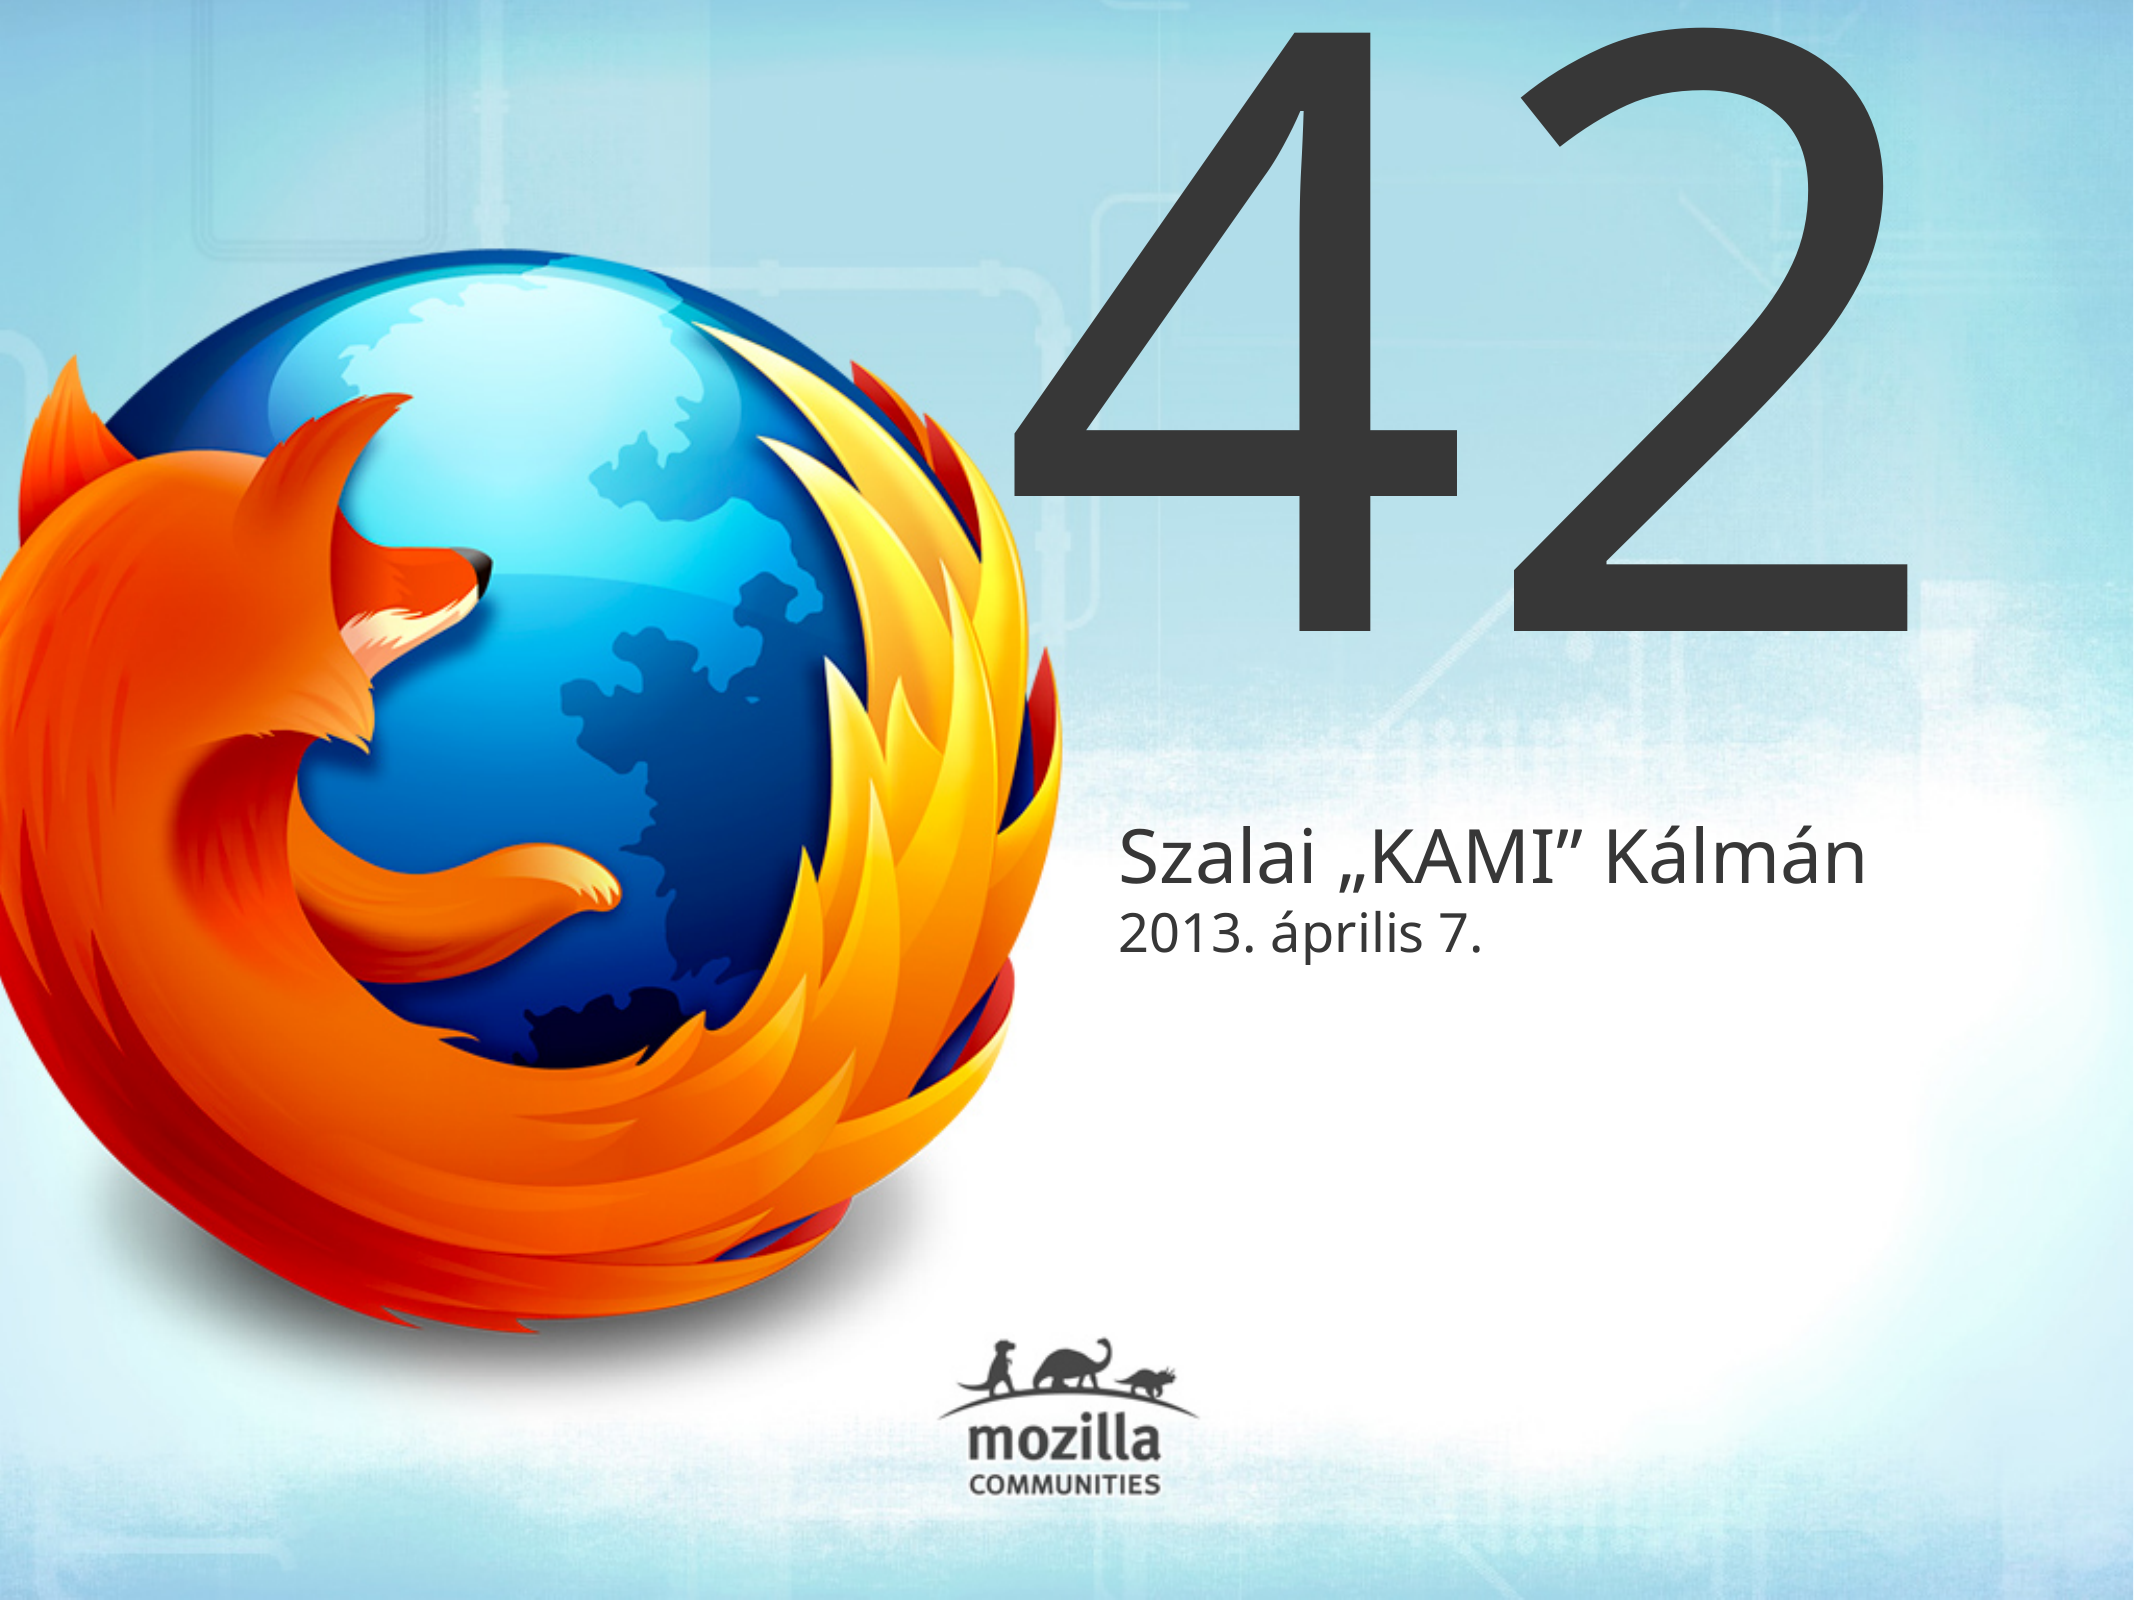

# 42
Szalai „KAMI” Kálmán
2013. április 7.